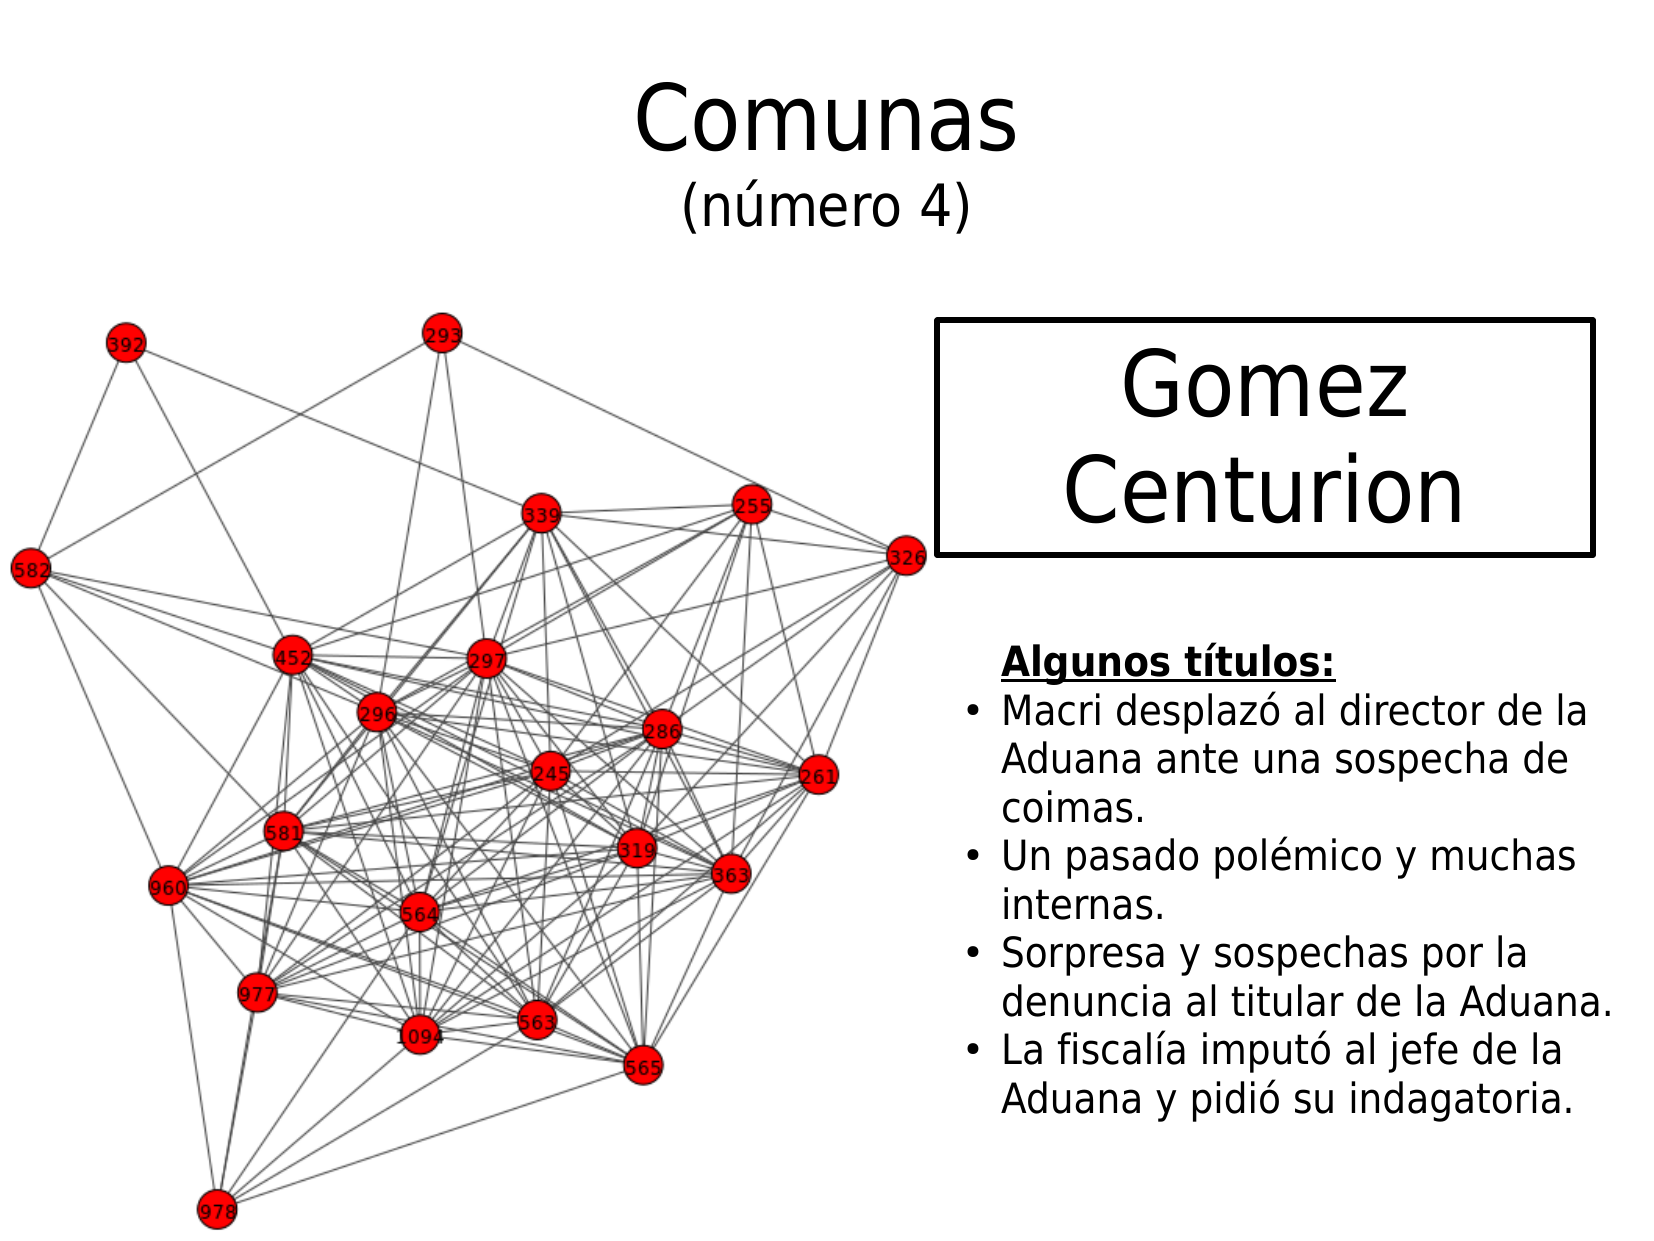

# Comunas (número 4)
Gomez Centurion
Algunos títulos:
Macri desplazó al director de la Aduana ante una sospecha de coimas.
Un pasado polémico y muchas internas.
Sorpresa y sospechas por la denuncia al titular de la Aduana.
La fiscalía imputó al jefe de la Aduana y pidió su indagatoria.